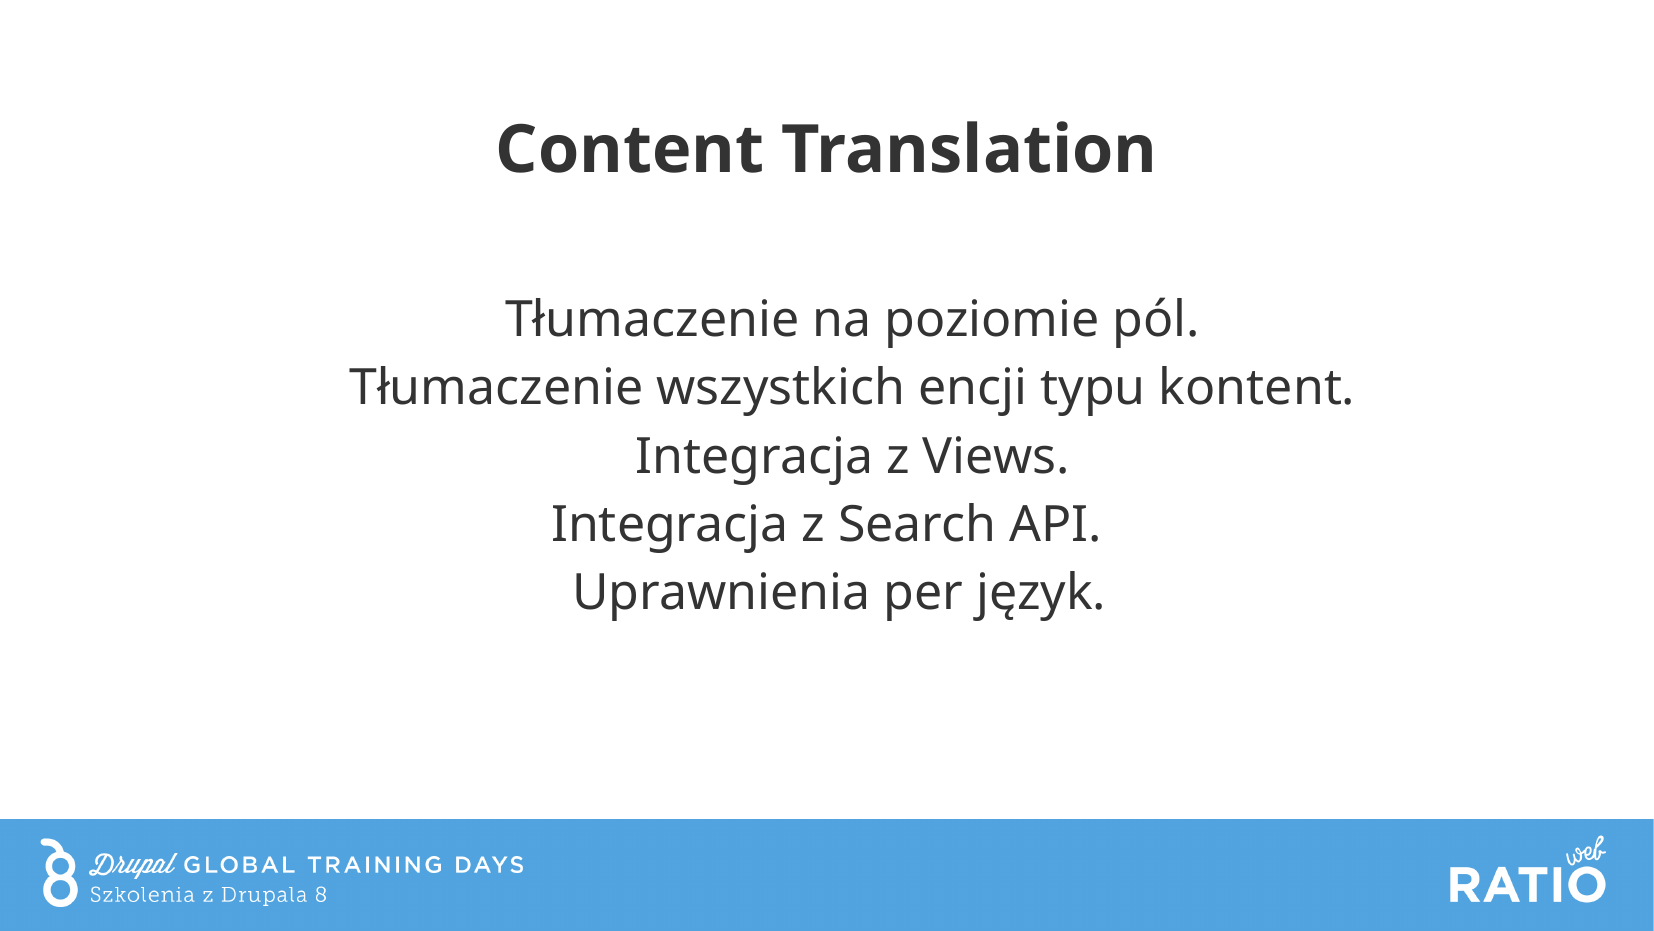

# Content Translation
 Tłumaczenie na poziomie pól.
 Tłumaczenie wszystkich encji typu kontent.
 Integracja z Views.
Integracja z Search API.
 Uprawnienia per język.